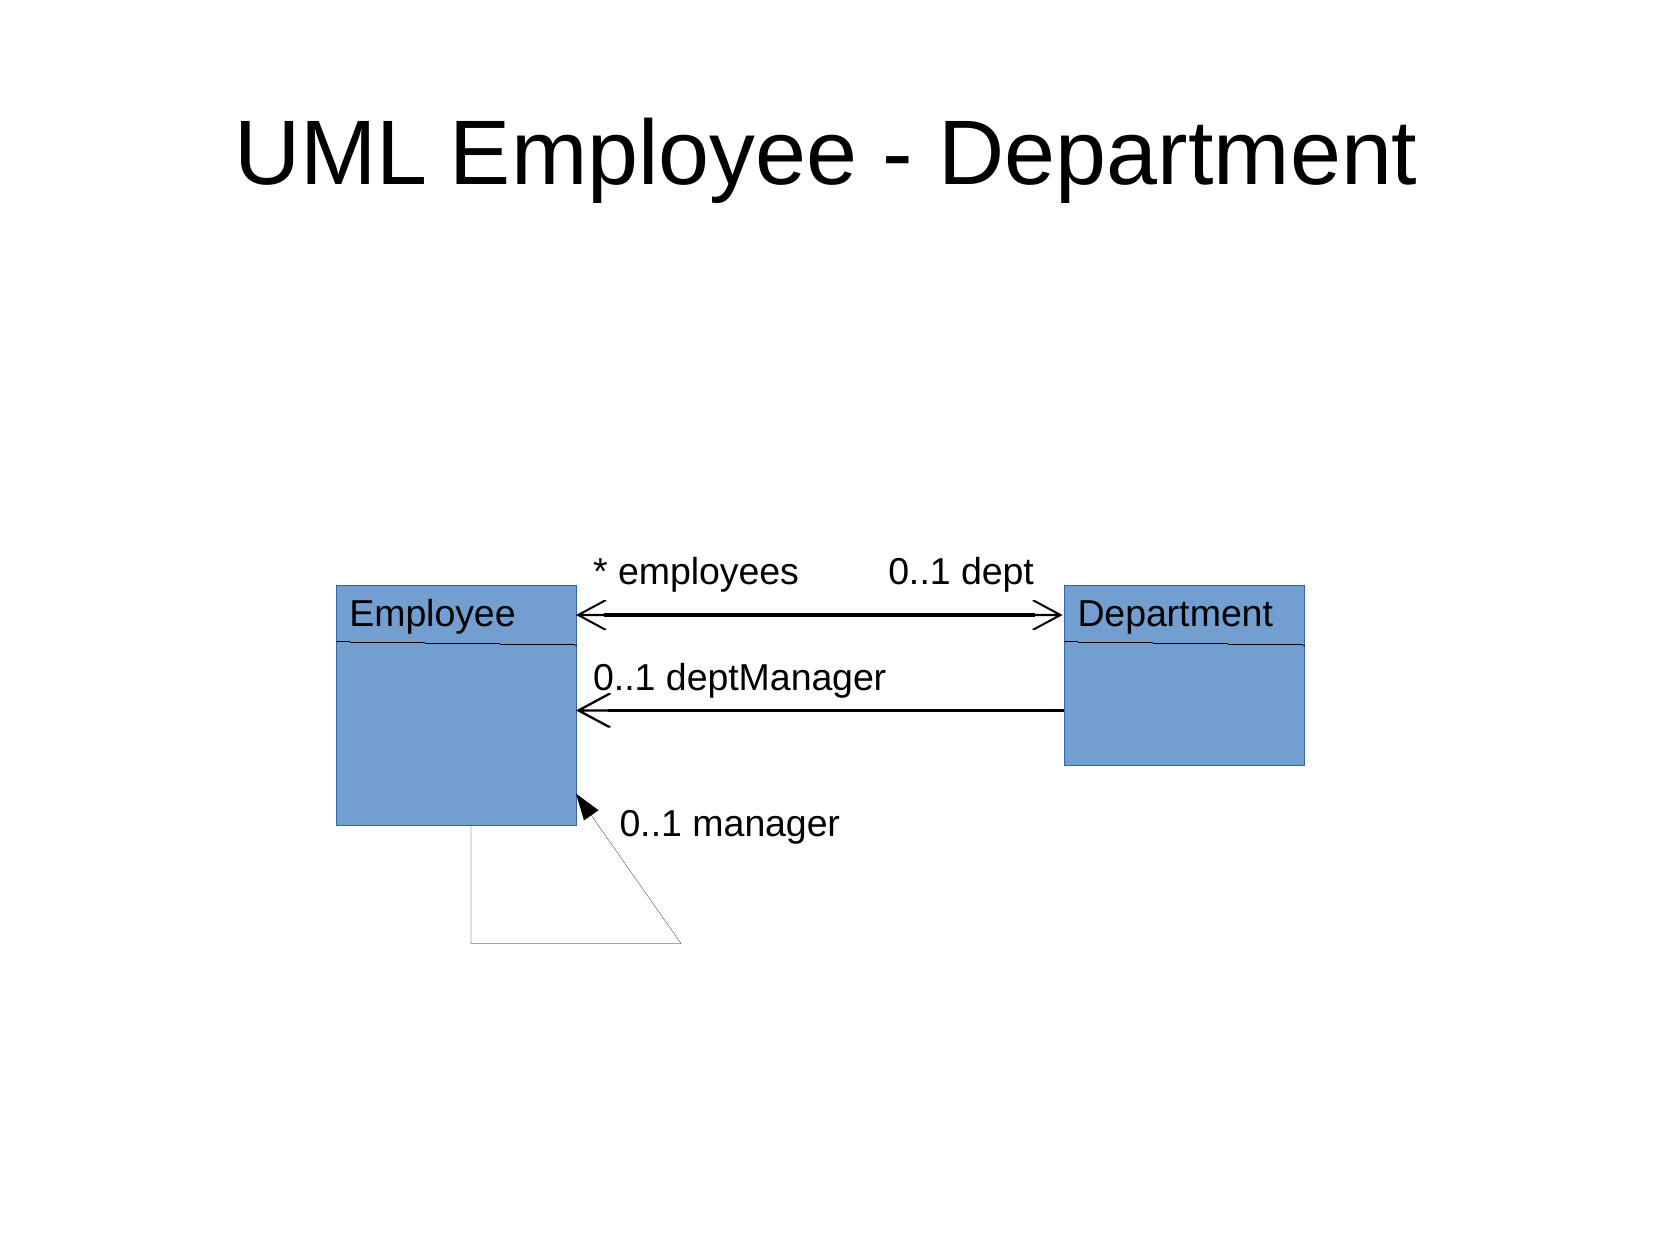

# UML Employee - Department
* employees
0..1 dept
Employee
Department
0..1 deptManager
0..1 manager